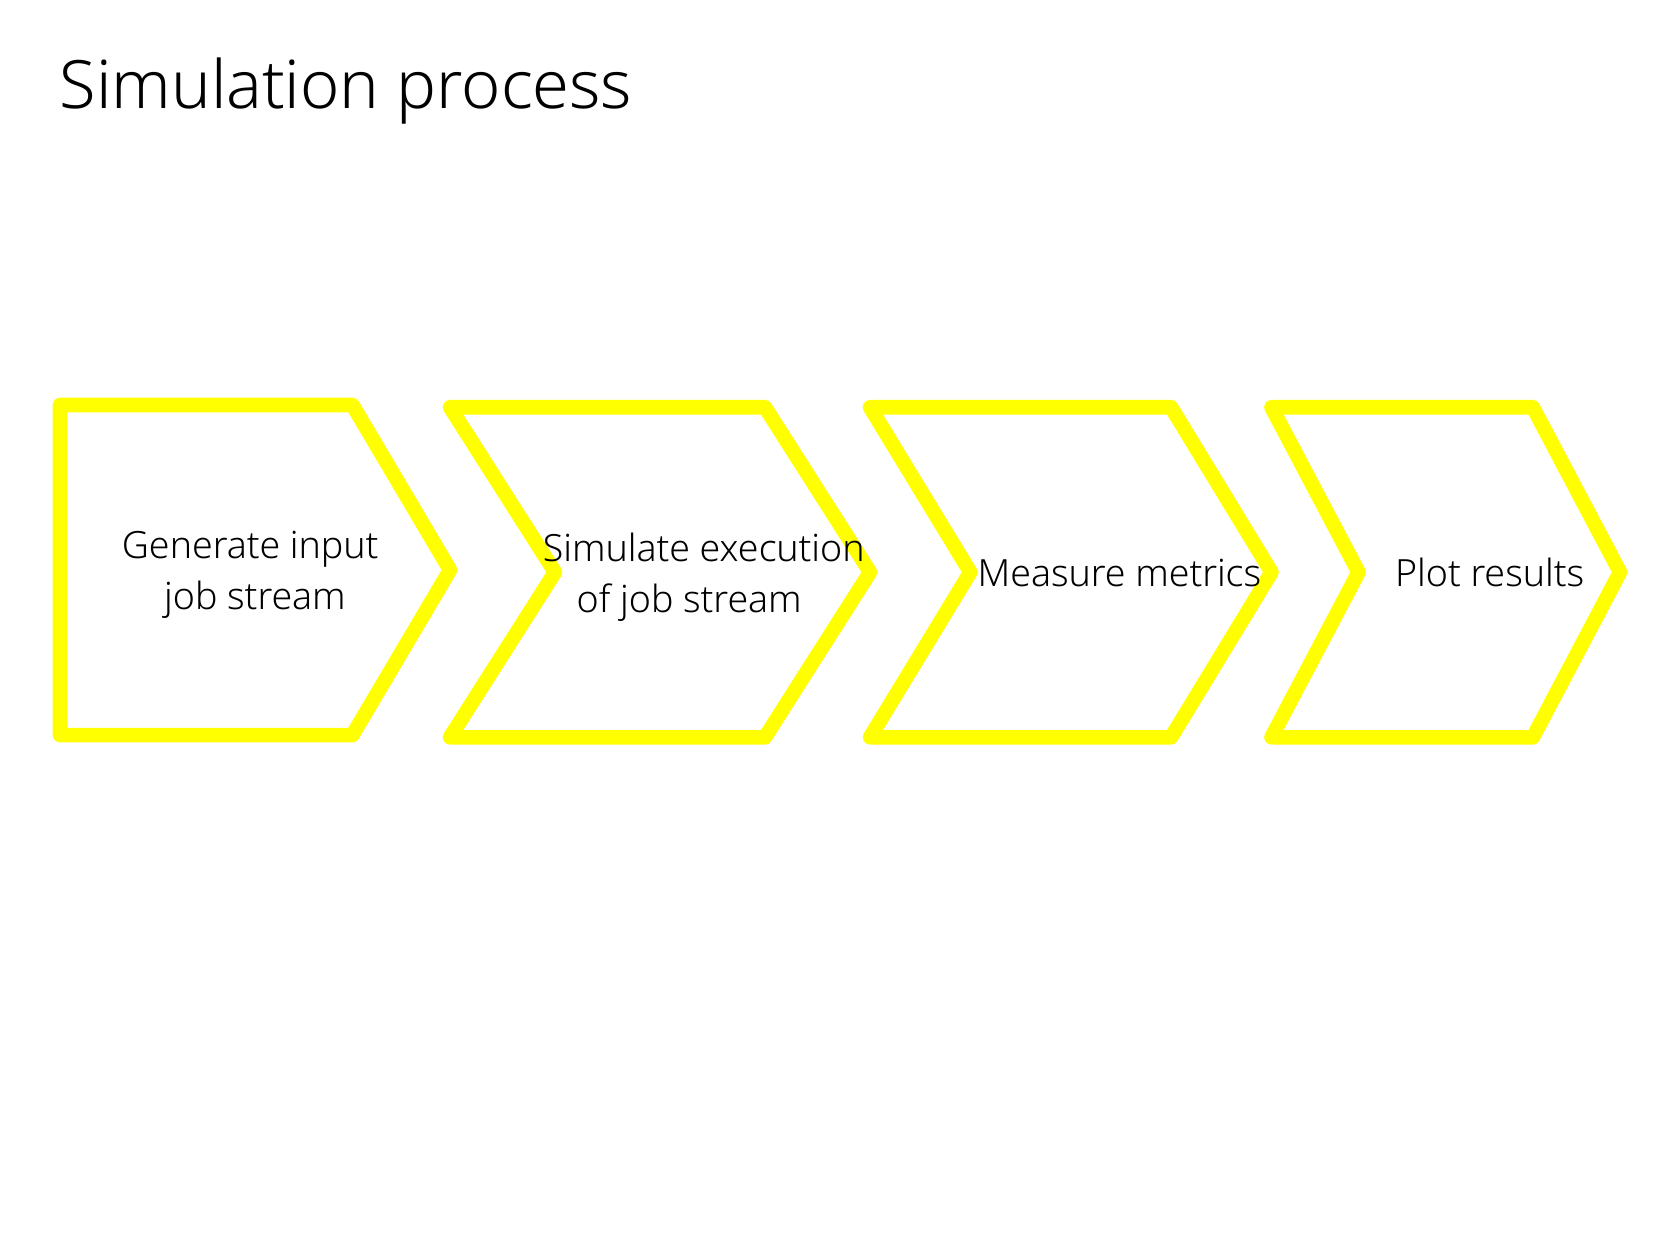

Simulation process
Generate input
job stream
 Simulate execution
 of job stream
 Measure metrics
 Plot results